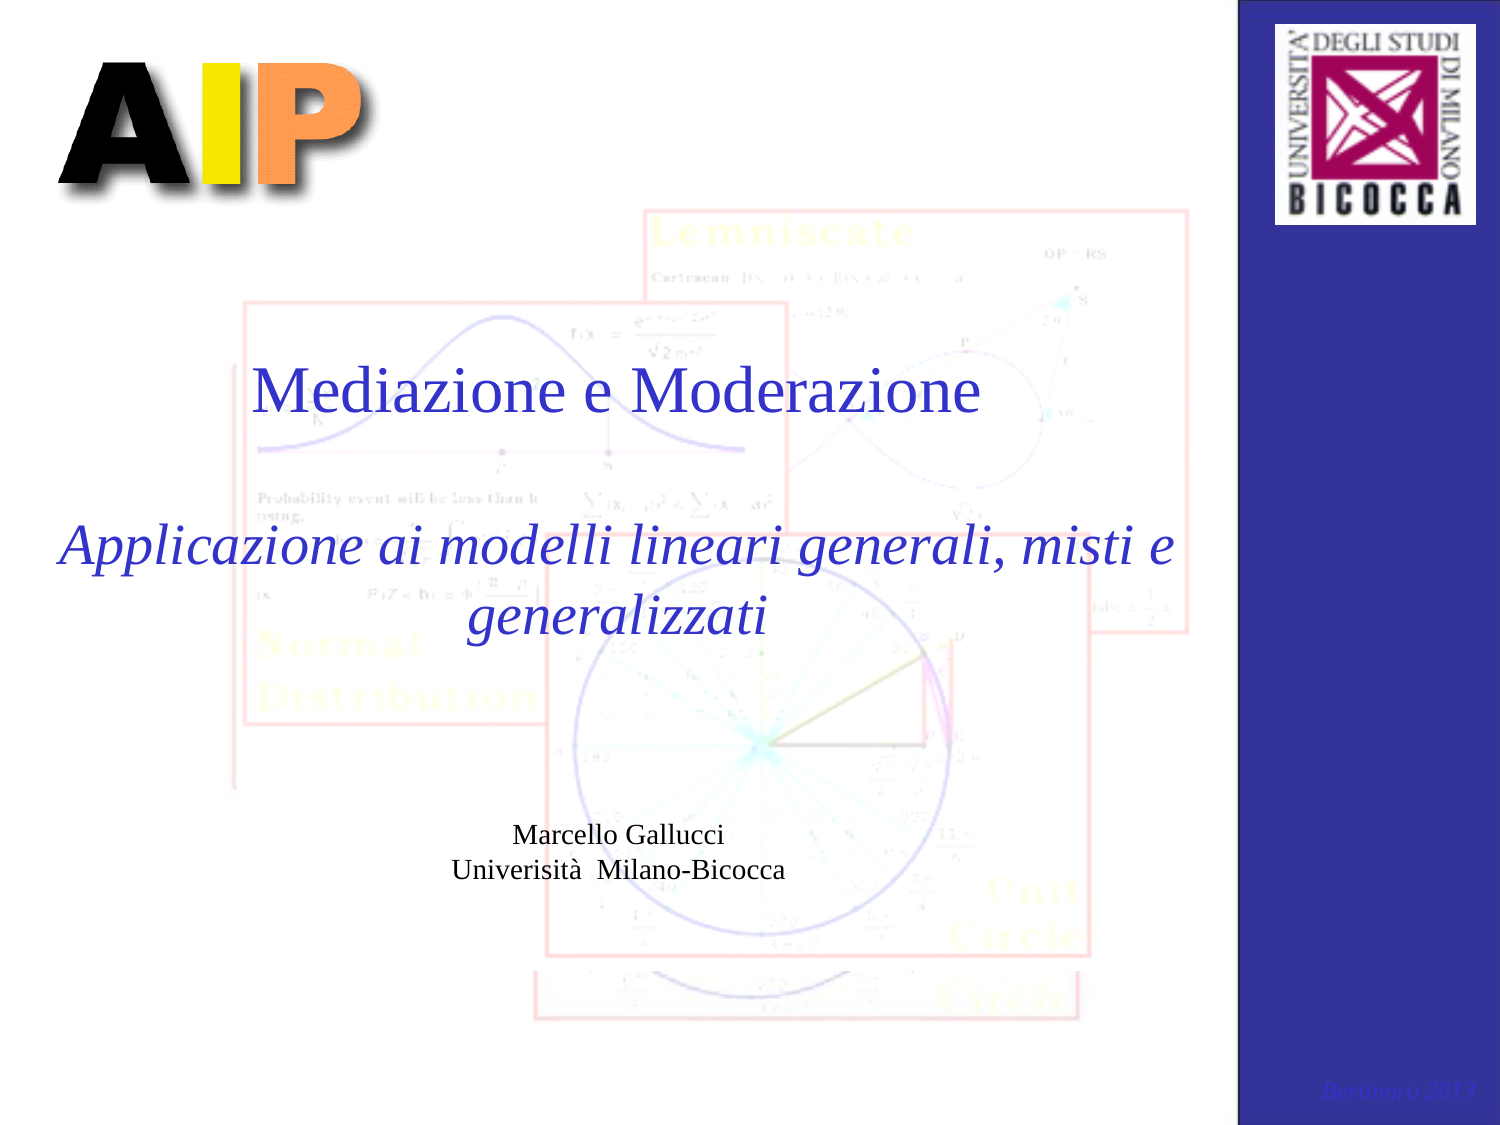

# Mediazione e Moderazione Applicazione ai modelli lineari generali, misti e generalizzati
Marcello Gallucci
Univerisità Milano-Bicocca
Bertinoro 2013